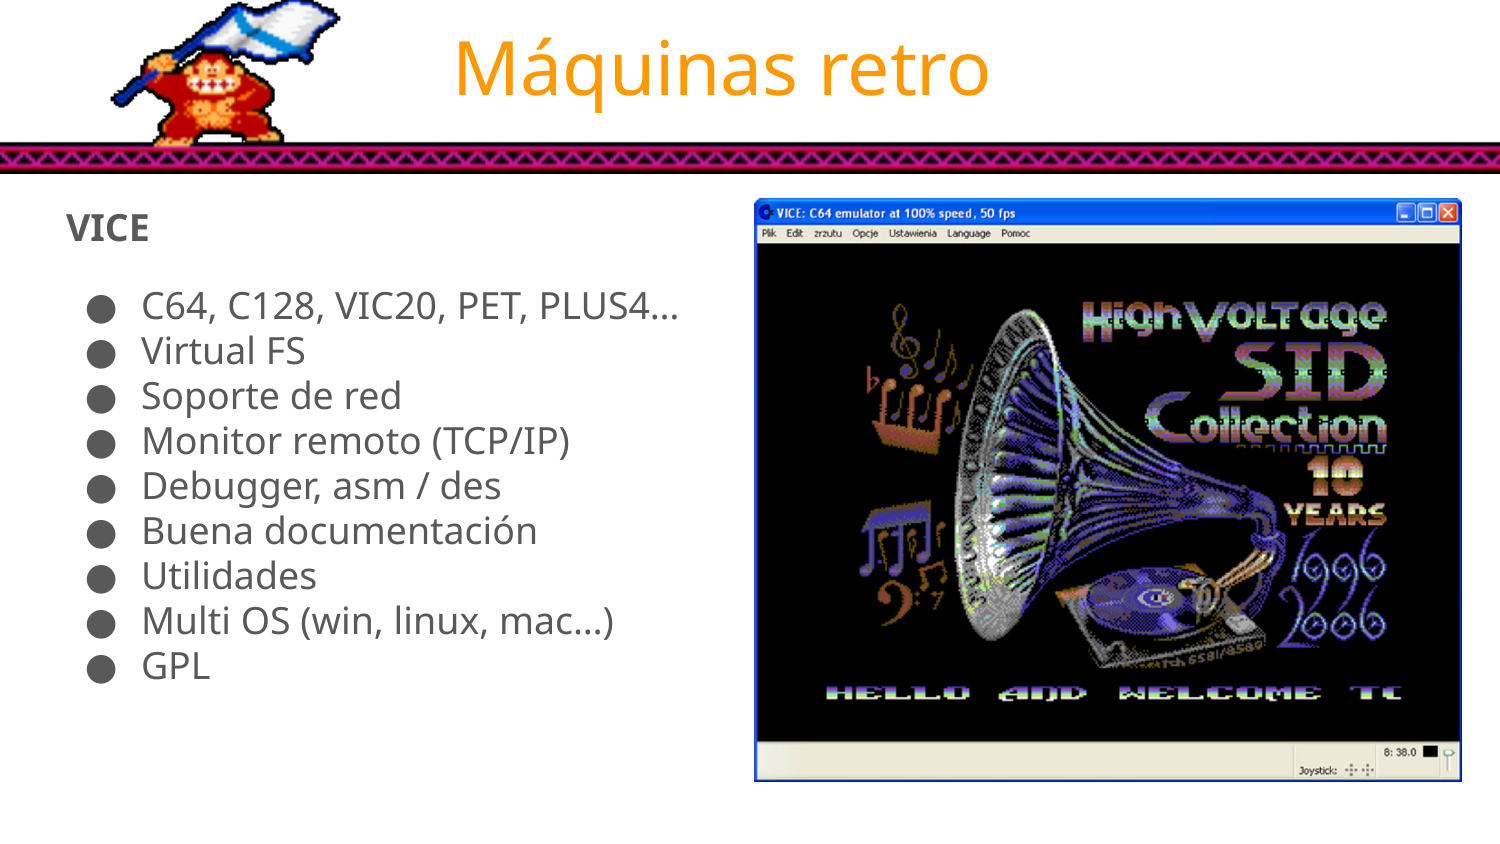

# Máquinas retro
VICE
C64, C128, VIC20, PET, PLUS4…
Virtual FS
Soporte de red
Monitor remoto (TCP/IP)
Debugger, asm / des
Buena documentación
Utilidades
Multi OS (win, linux, mac…)
GPL